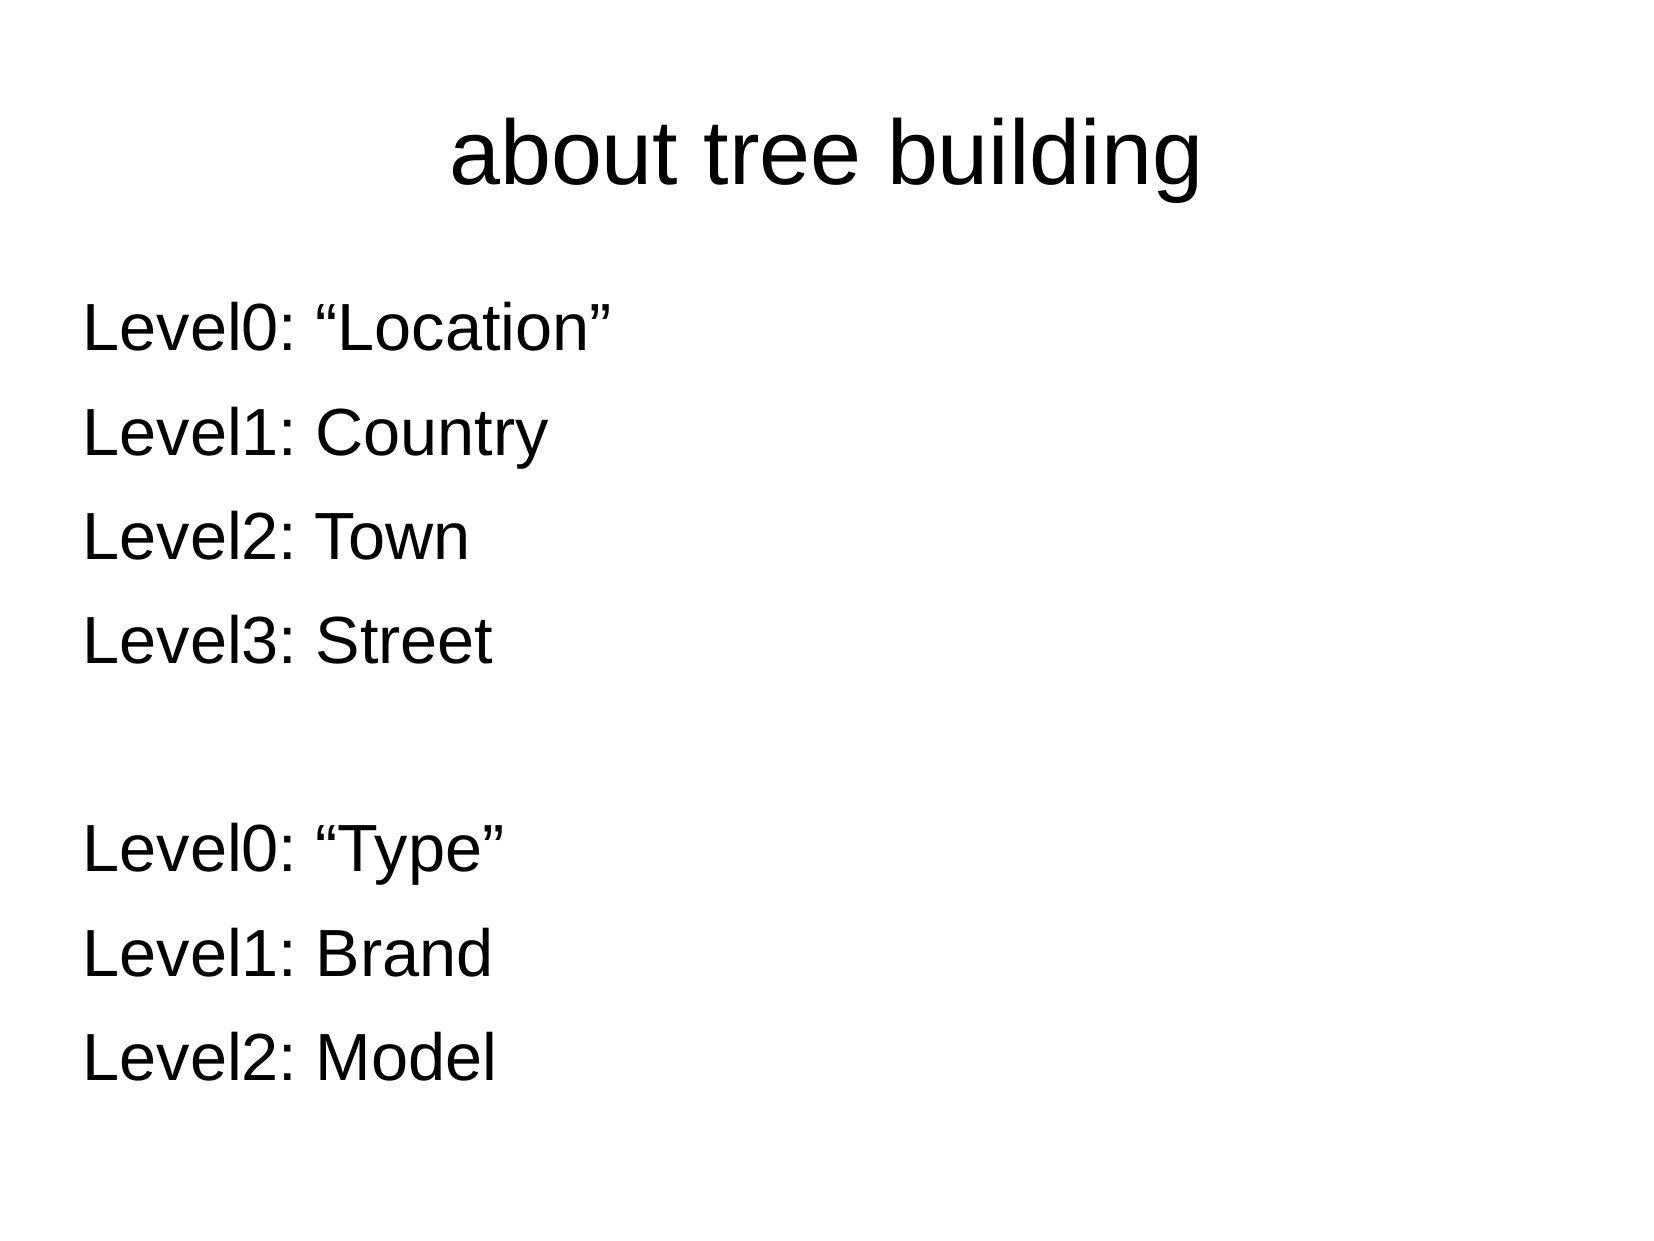

# about tree building
Level0: “Location”
Level1: Country
Level2: Town
Level3: Street
Level0: “Type”
Level1: Brand
Level2: Model